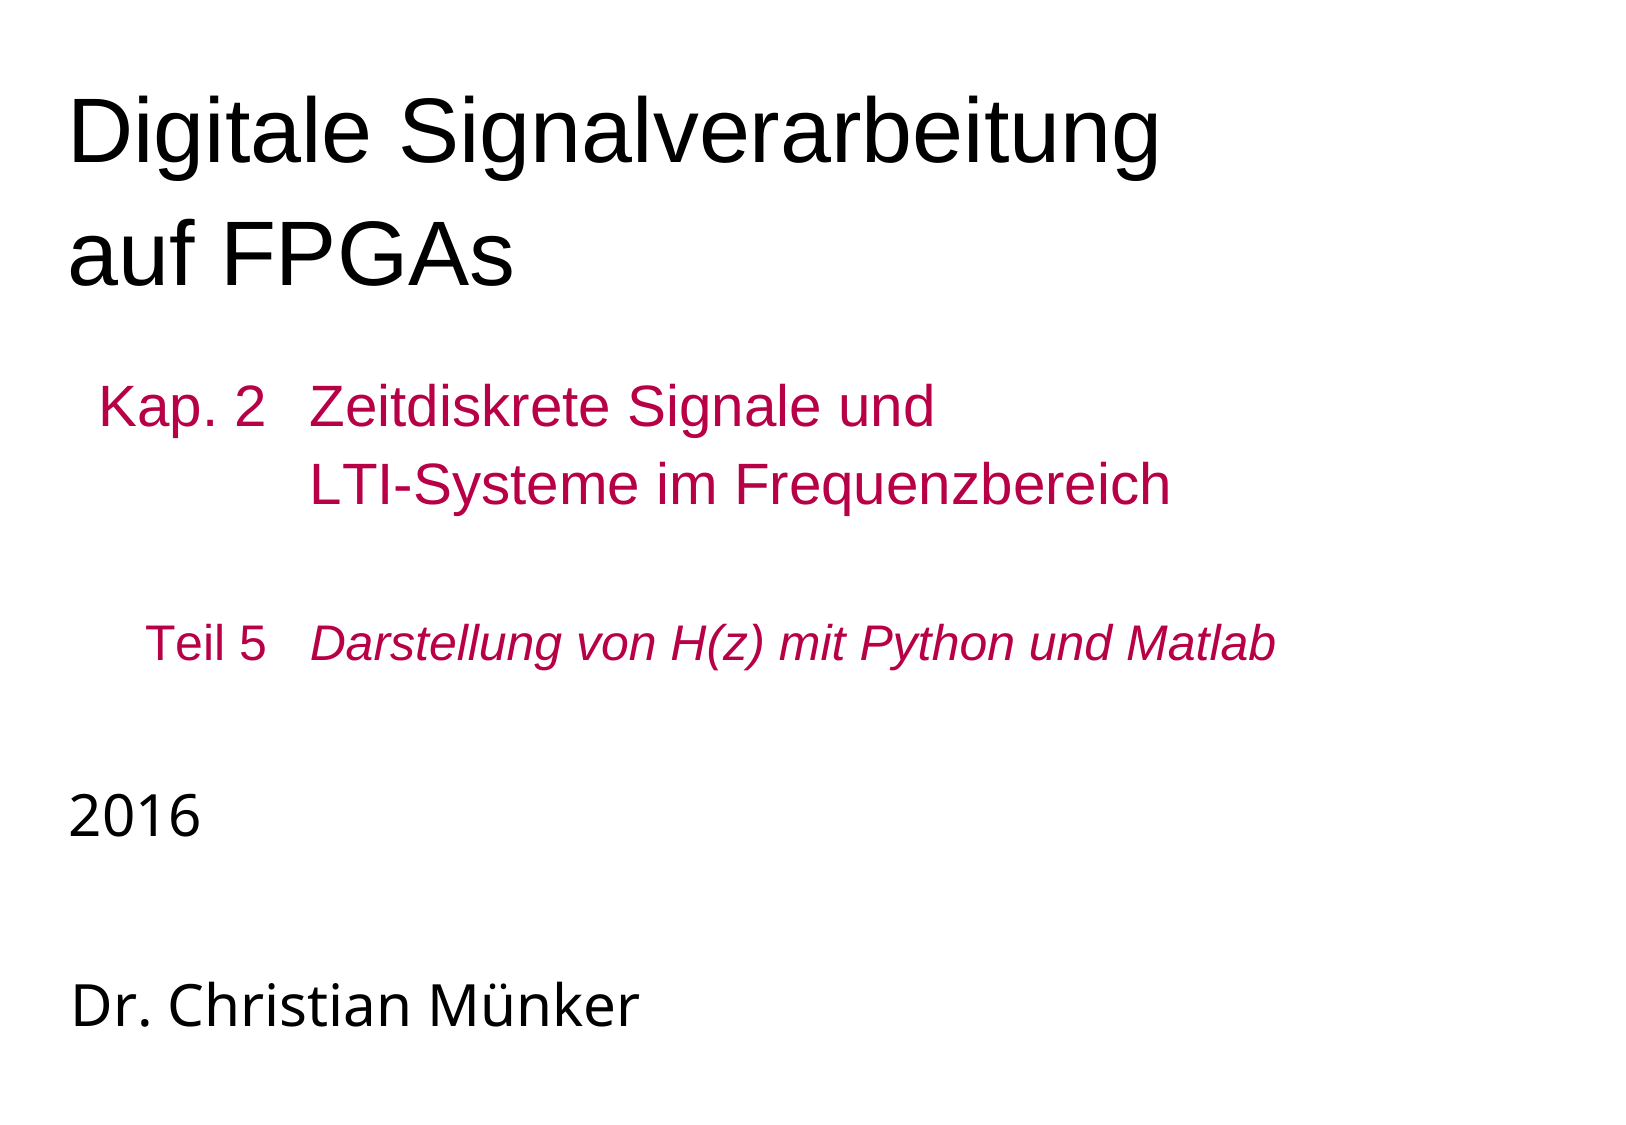

Digitale Signalverarbeitung
auf FPGAs
	 Kap. 2	Zeitdiskrete Signale und
		LTI-Systeme im Frequenzbereich
	Teil 5	Darstellung von H(z) mit Python und Matlab
# 2016
Dr. Christian Münker